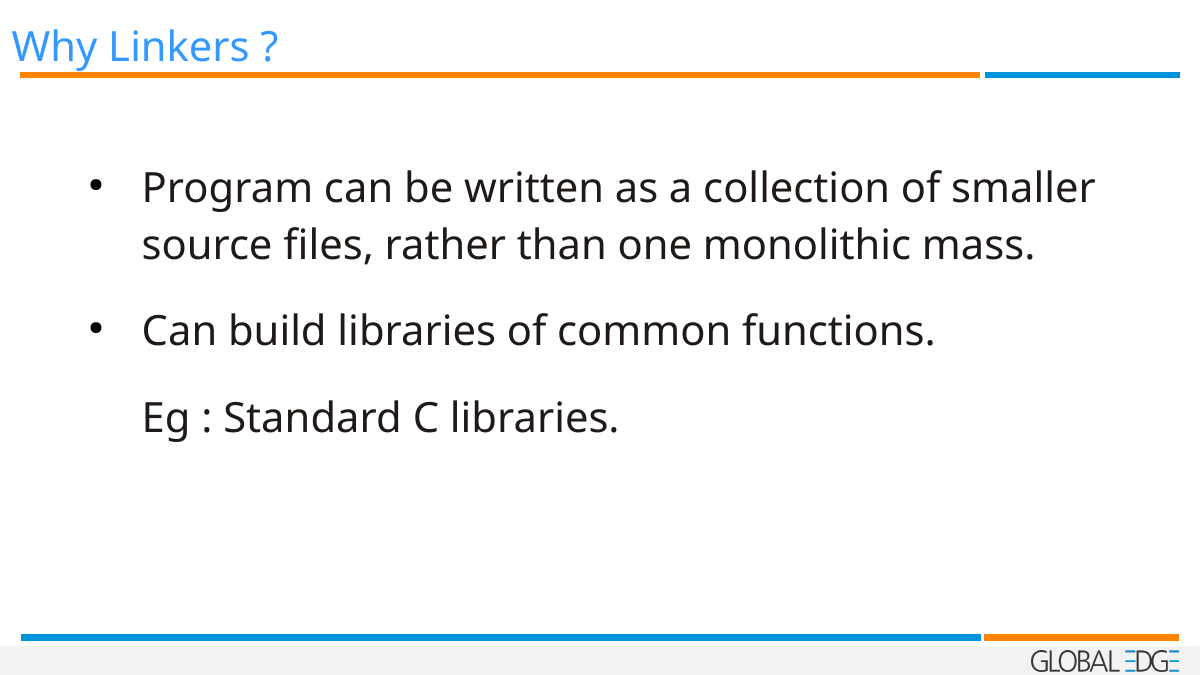

# Why Linkers ?
Program can be written as a collection of smaller source files, rather than one monolithic mass.
Can build libraries of common functions.
Eg : Standard C libraries.